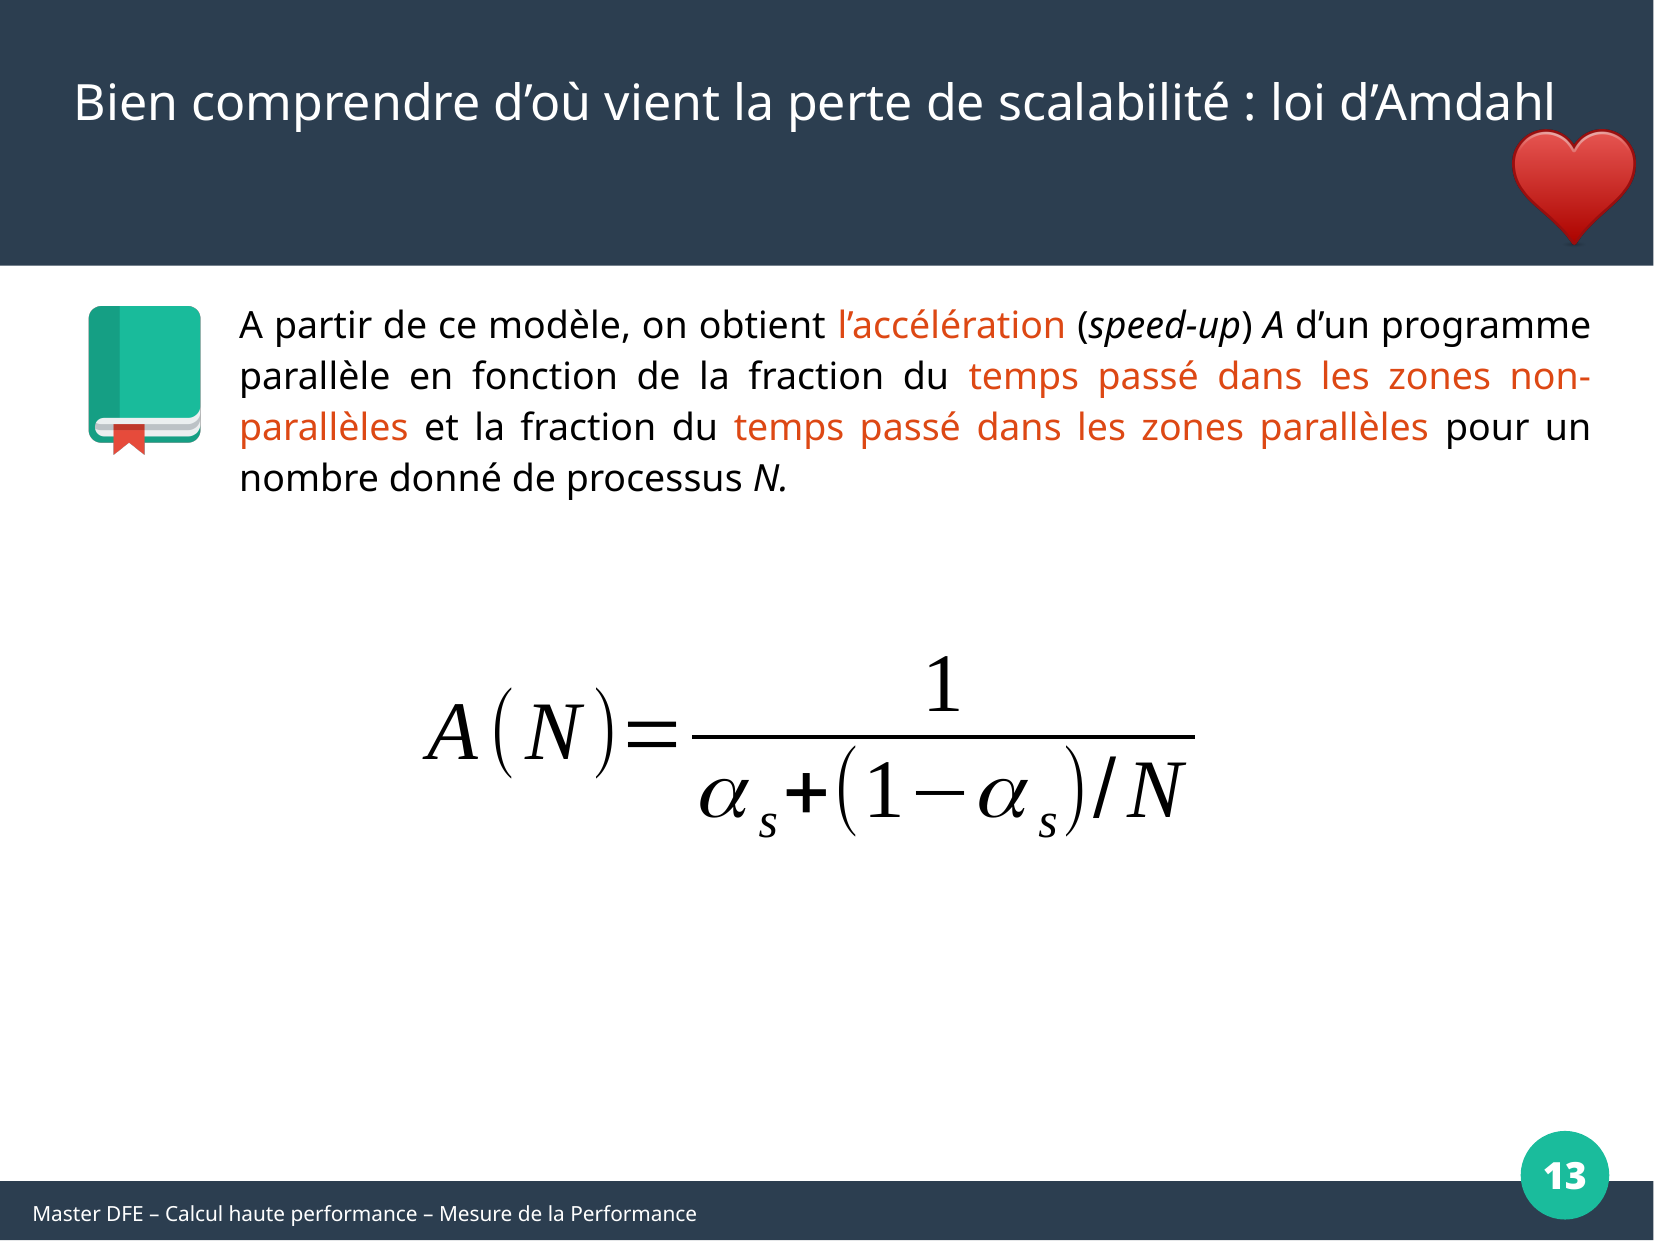

Bien comprendre d’où vient la perte de scalabilité : loi d’Amdahl
A partir de ce modèle, on obtient l’accélération (speed-up) A d’un programme parallèle en fonction de la fraction du temps passé dans les zones non-parallèles et la fraction du temps passé dans les zones parallèles pour un nombre donné de processus N.
13
Master DFE – Calcul haute performance – Mesure de la Performance